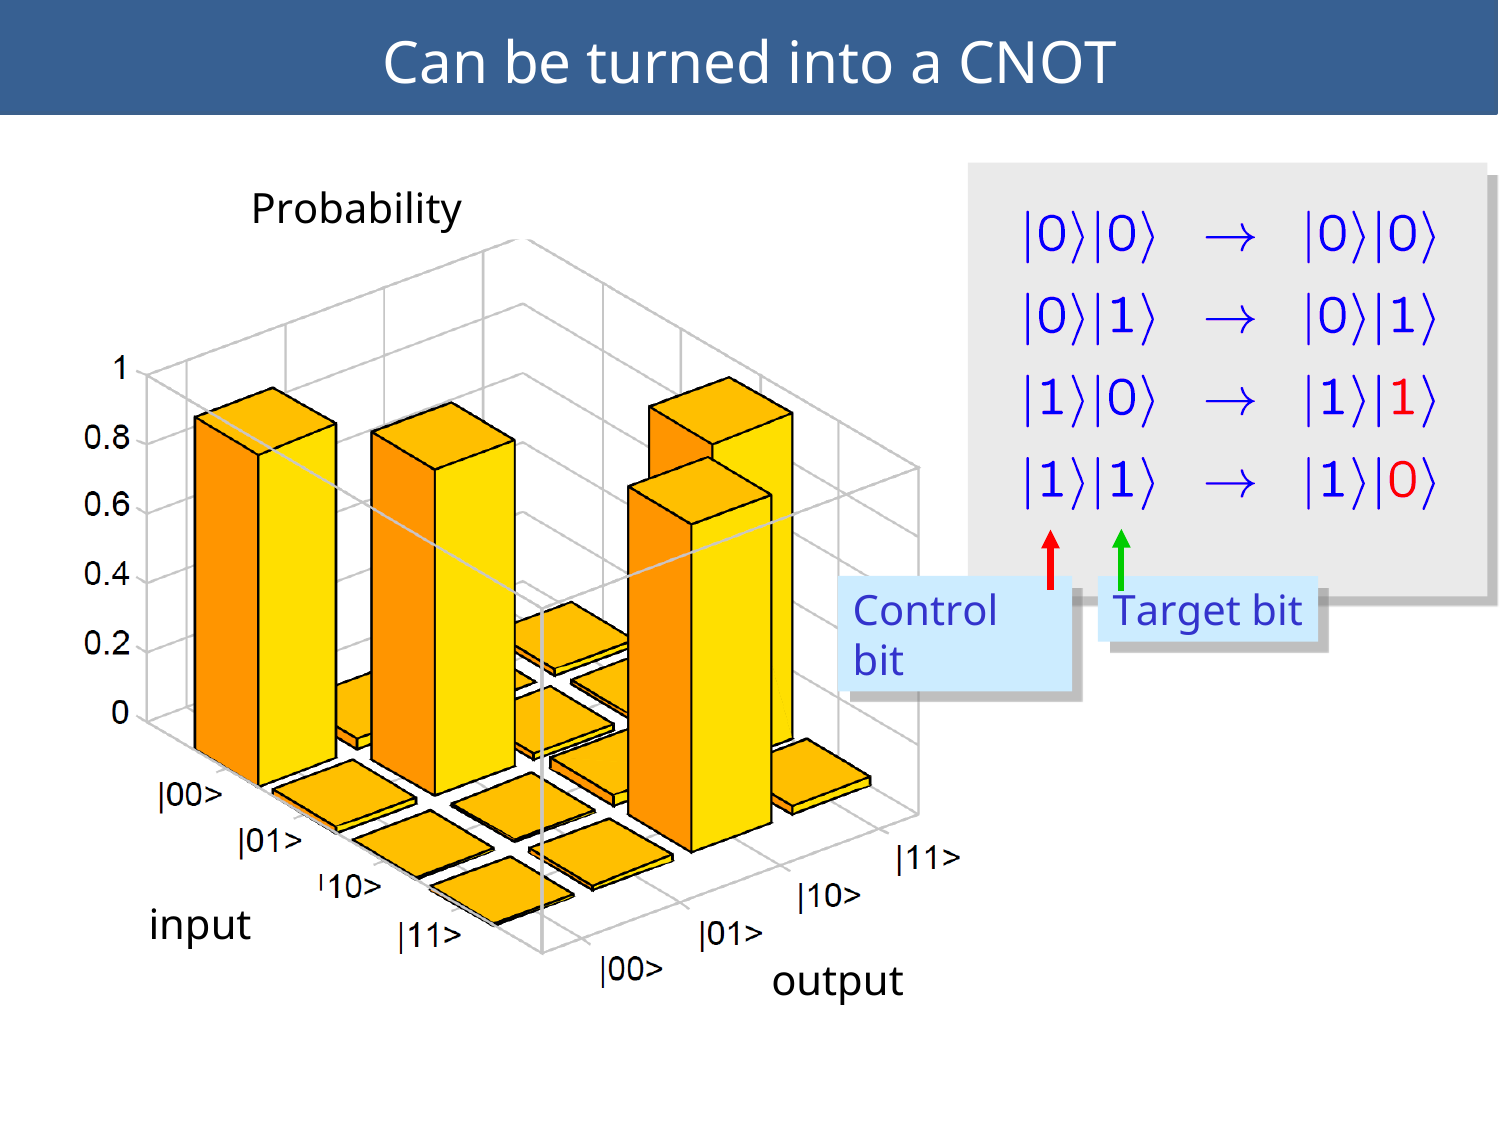

Can be turned into a CNOT
Control bit
Target bit
Probability
input
output